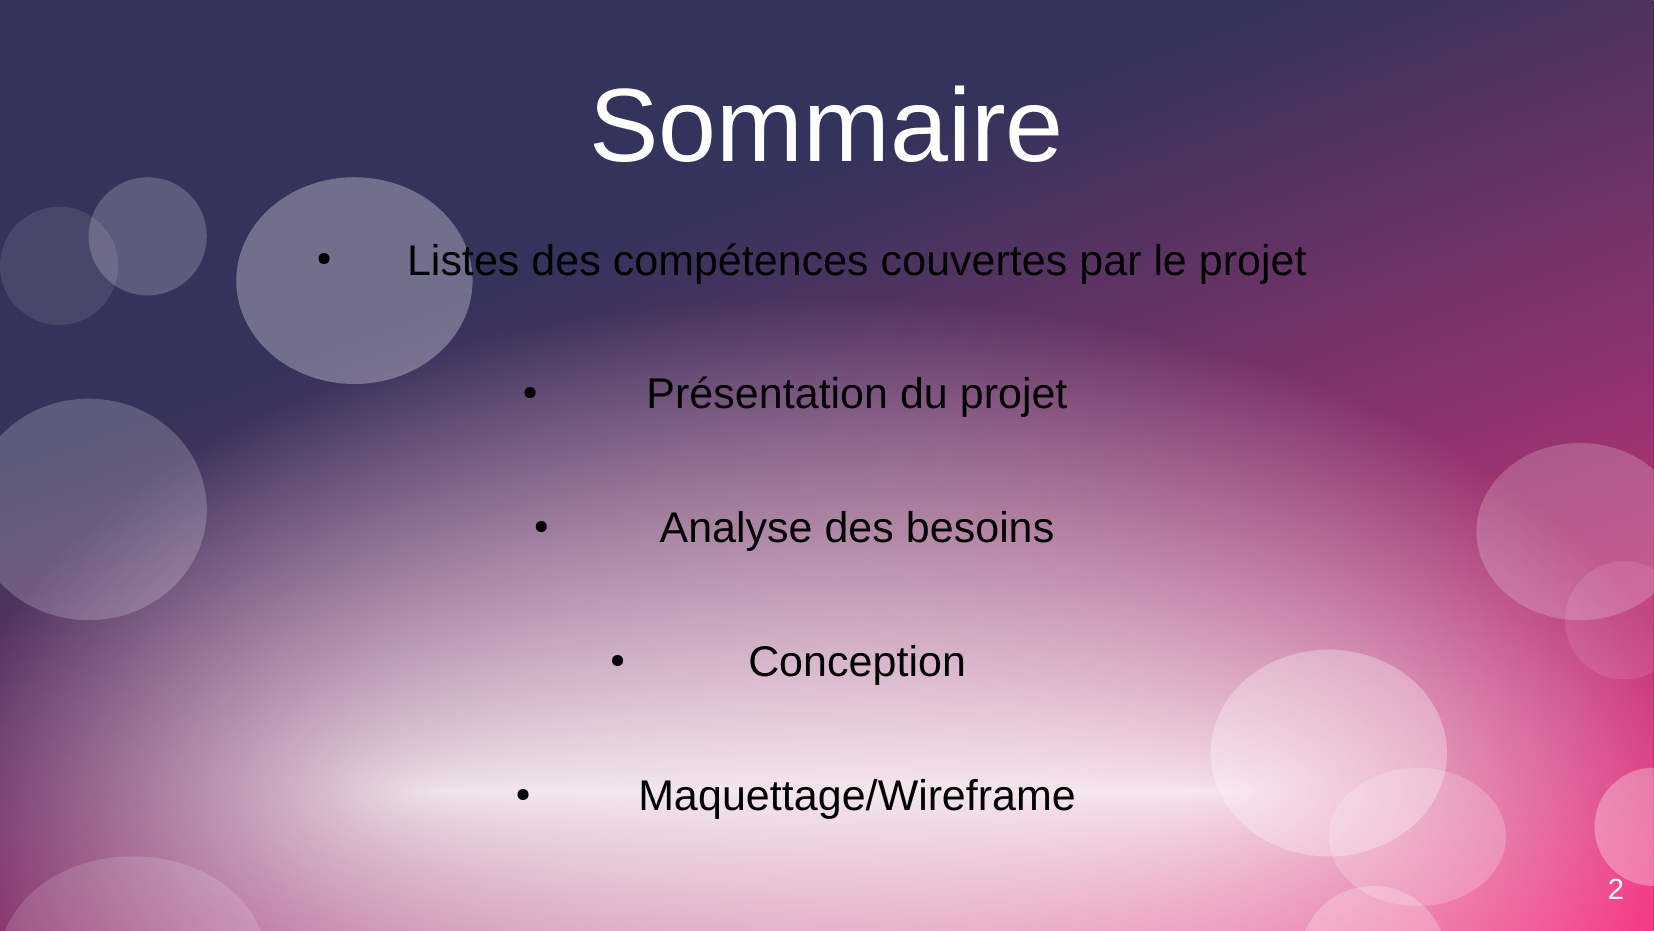

# Sommaire
Listes des compétences couvertes par le projet
Présentation du projet
Analyse des besoins
Conception
Maquettage/Wireframe